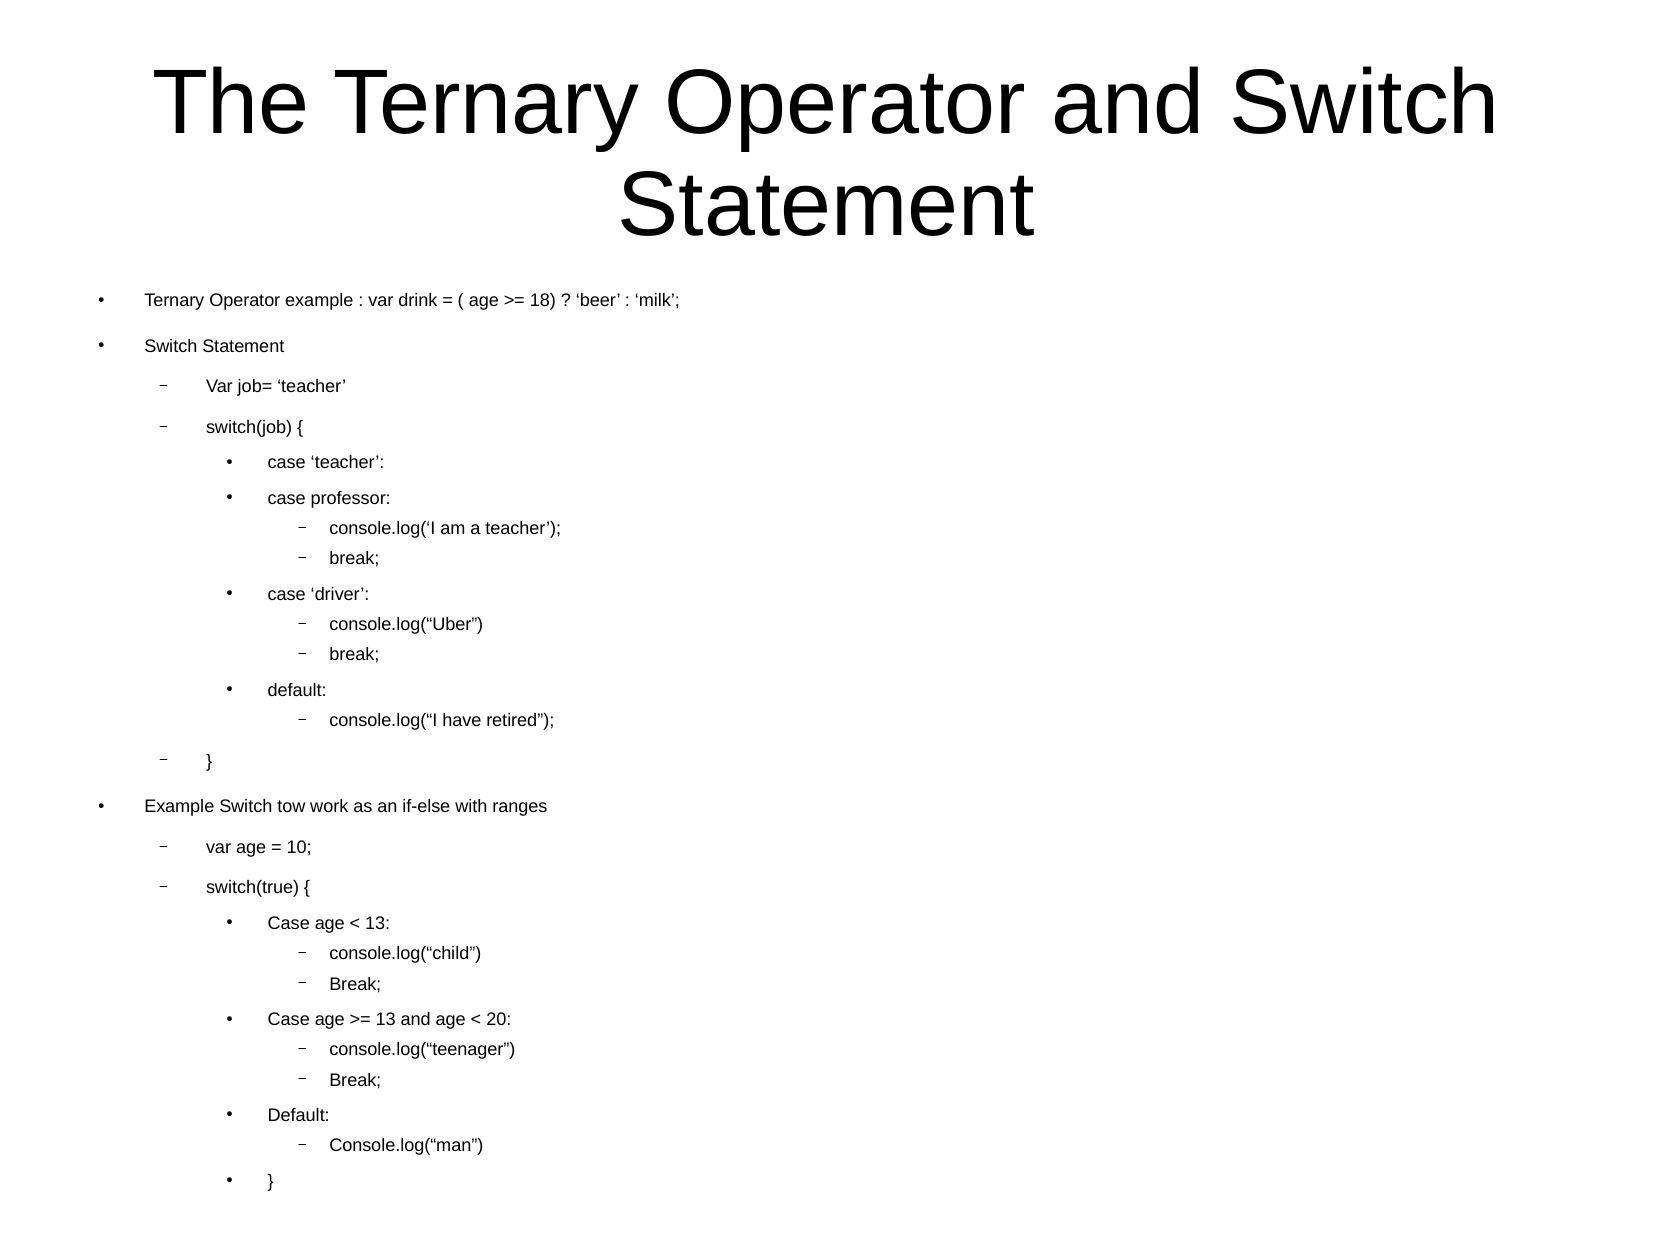

# The Ternary Operator and Switch Statement
Ternary Operator example : var drink = ( age >= 18) ? ‘beer’ : ‘milk’;
Switch Statement
Var job= ‘teacher’
switch(job) {
case ‘teacher’:
case professor:
console.log(‘I am a teacher’);
break;
case ‘driver’:
console.log(“Uber”)
break;
default:
console.log(“I have retired”);
}
Example Switch tow work as an if-else with ranges
var age = 10;
switch(true) {
Case age < 13:
console.log(“child”)
Break;
Case age >= 13 and age < 20:
console.log(“teenager”)
Break;
Default:
Console.log(“man”)
}